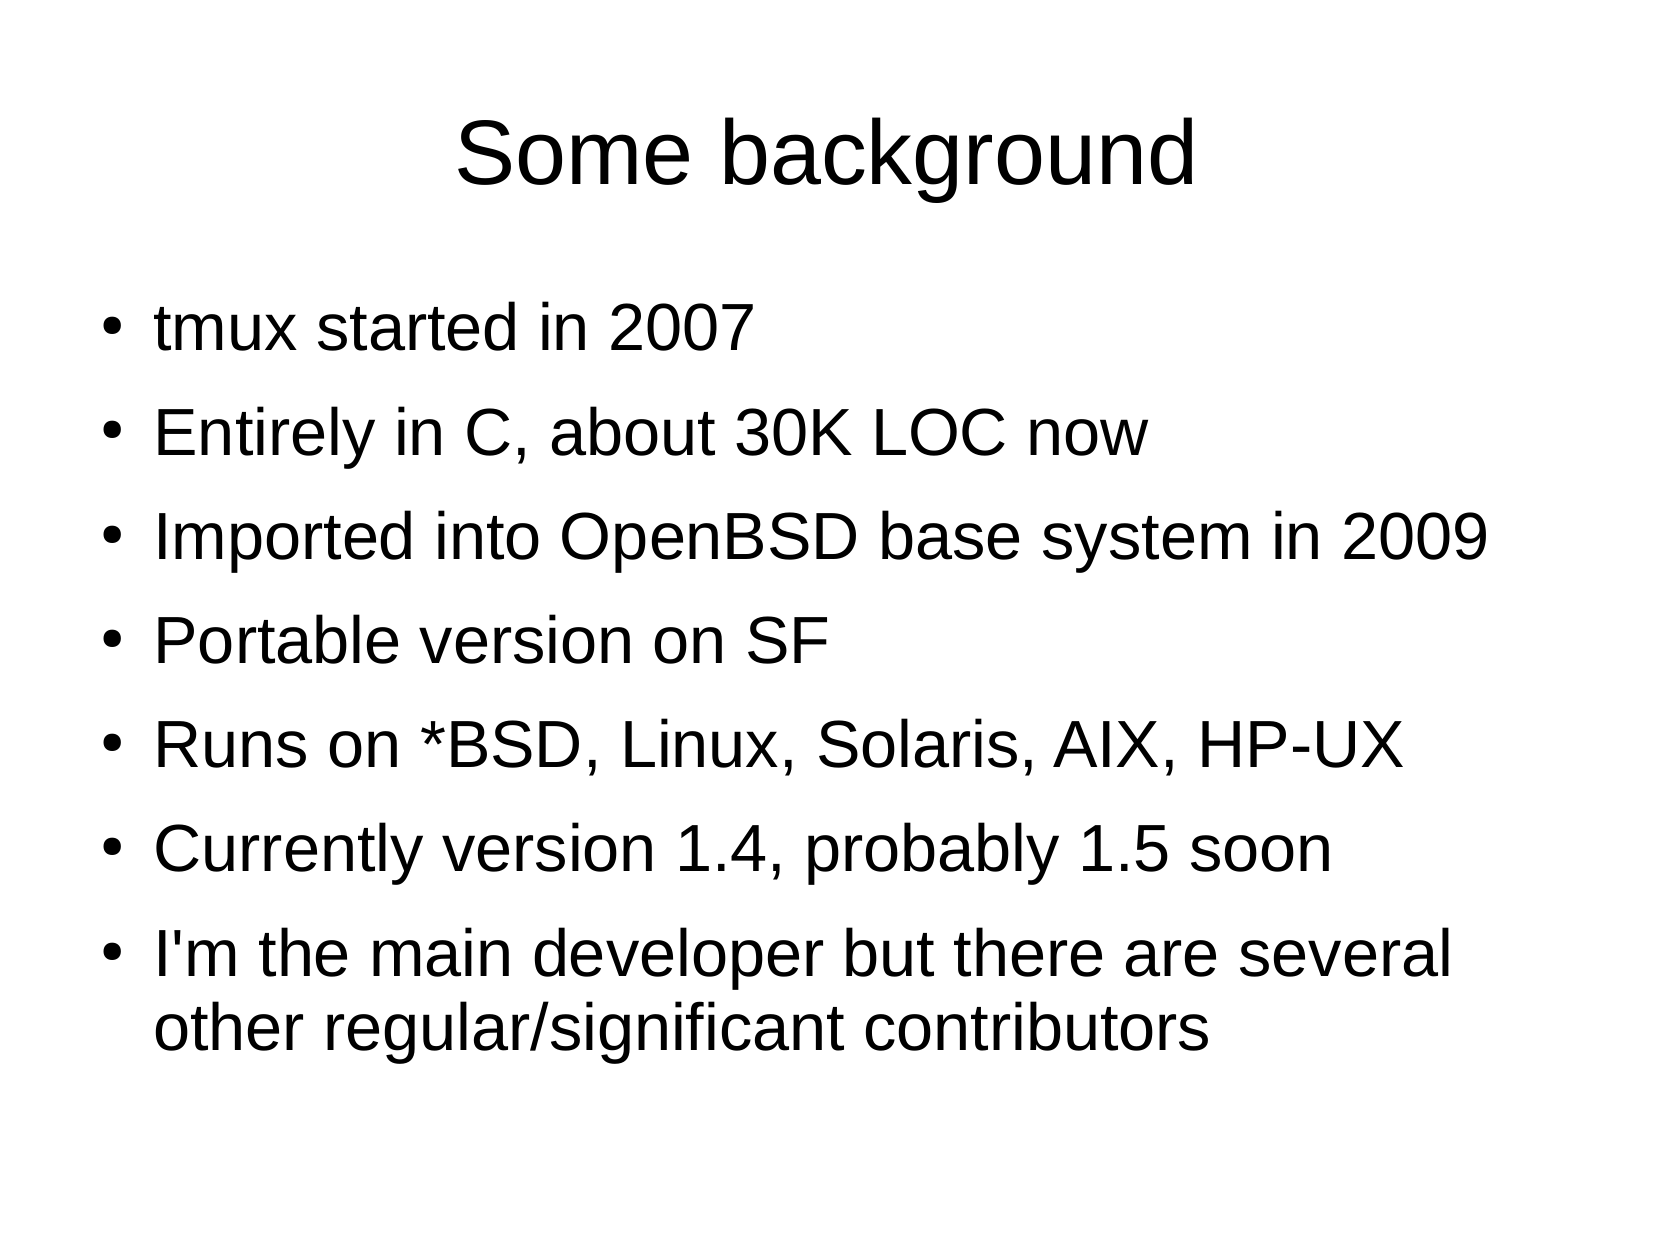

# Some background
tmux started in 2007
Entirely in C, about 30K LOC now
Imported into OpenBSD base system in 2009
Portable version on SF
Runs on *BSD, Linux, Solaris, AIX, HP-UX
Currently version 1.4, probably 1.5 soon
I'm the main developer but there are several other regular/significant contributors